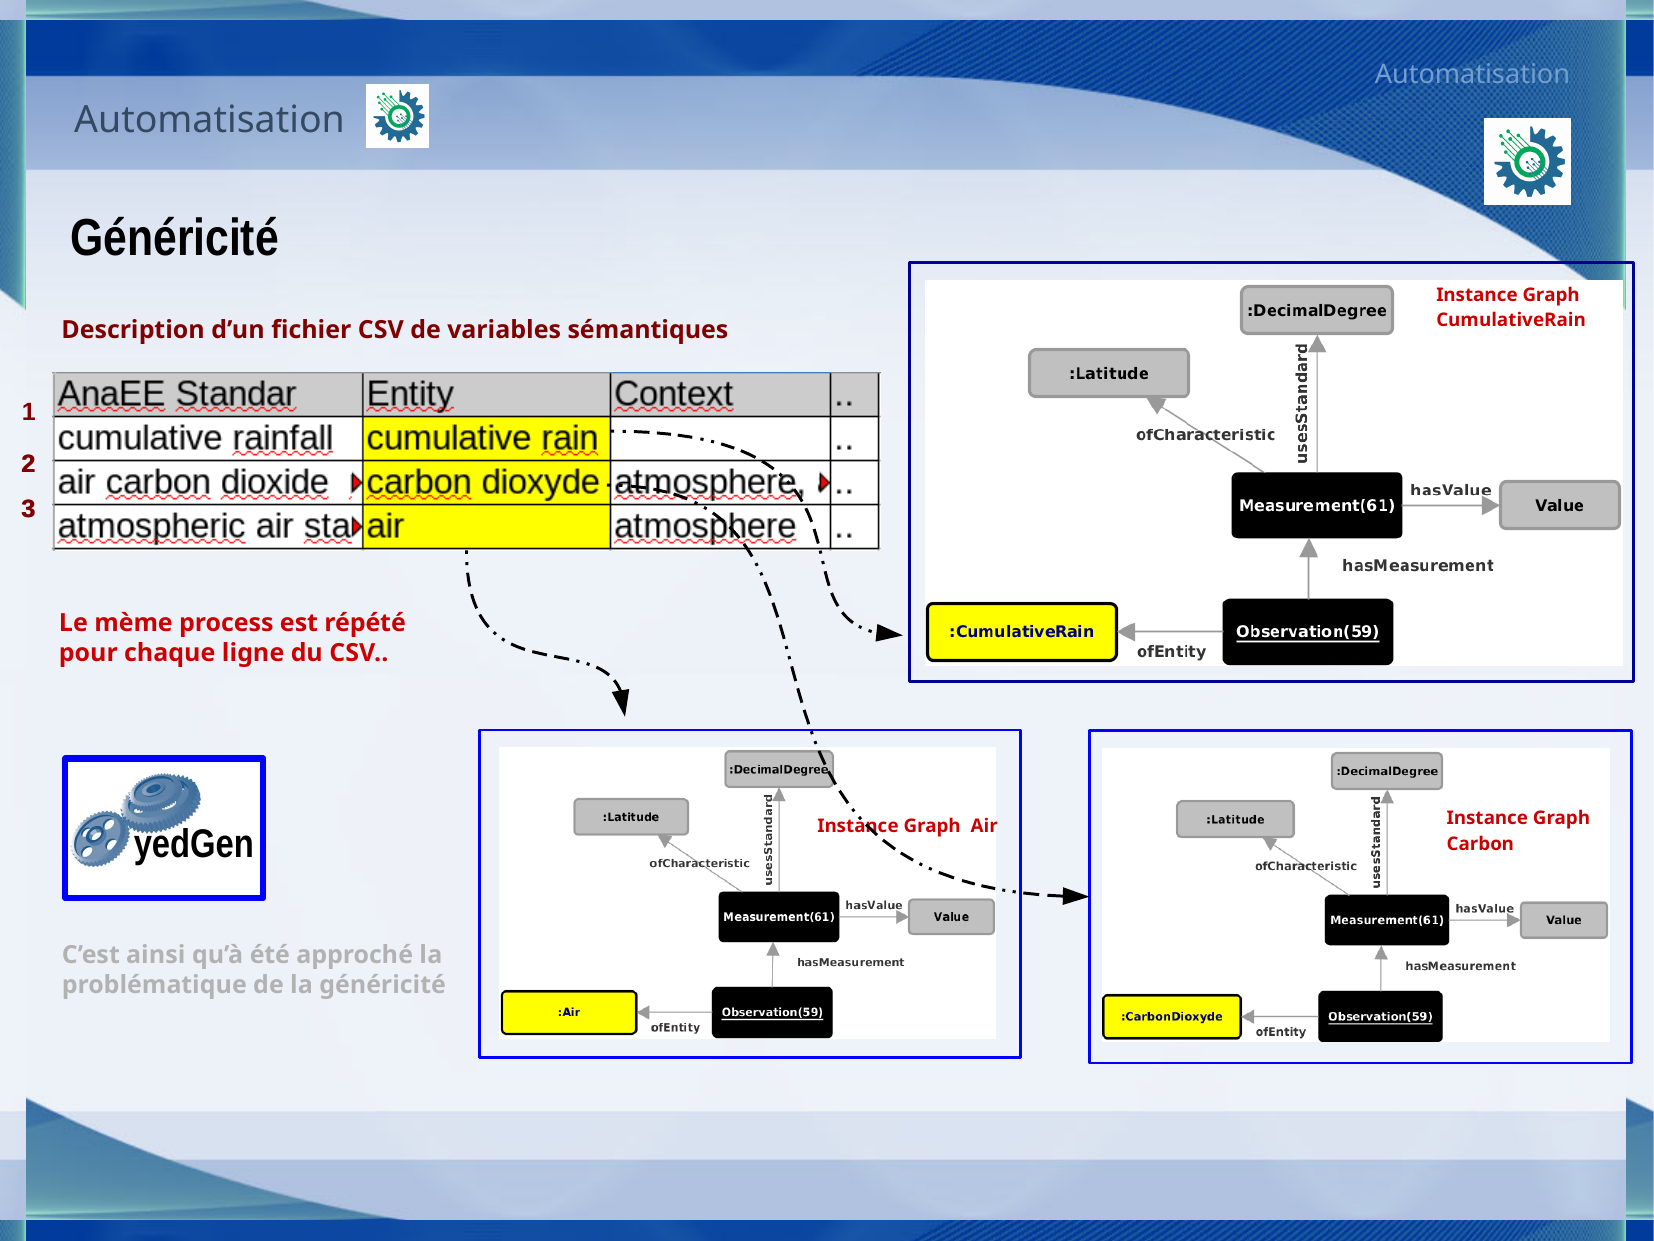

Automatisation
# Automatisation
 Généricité
Instance Graph CumulativeRain
Description d’un fichier CSV de variables sémantiques
1
2
2
3
3
Le mème process est répété pour chaque ligne du CSV..
Instance Graph Carbon
Instance Graph Air
yedGen
C’est ainsi qu’à été approché la problématique de la généricité